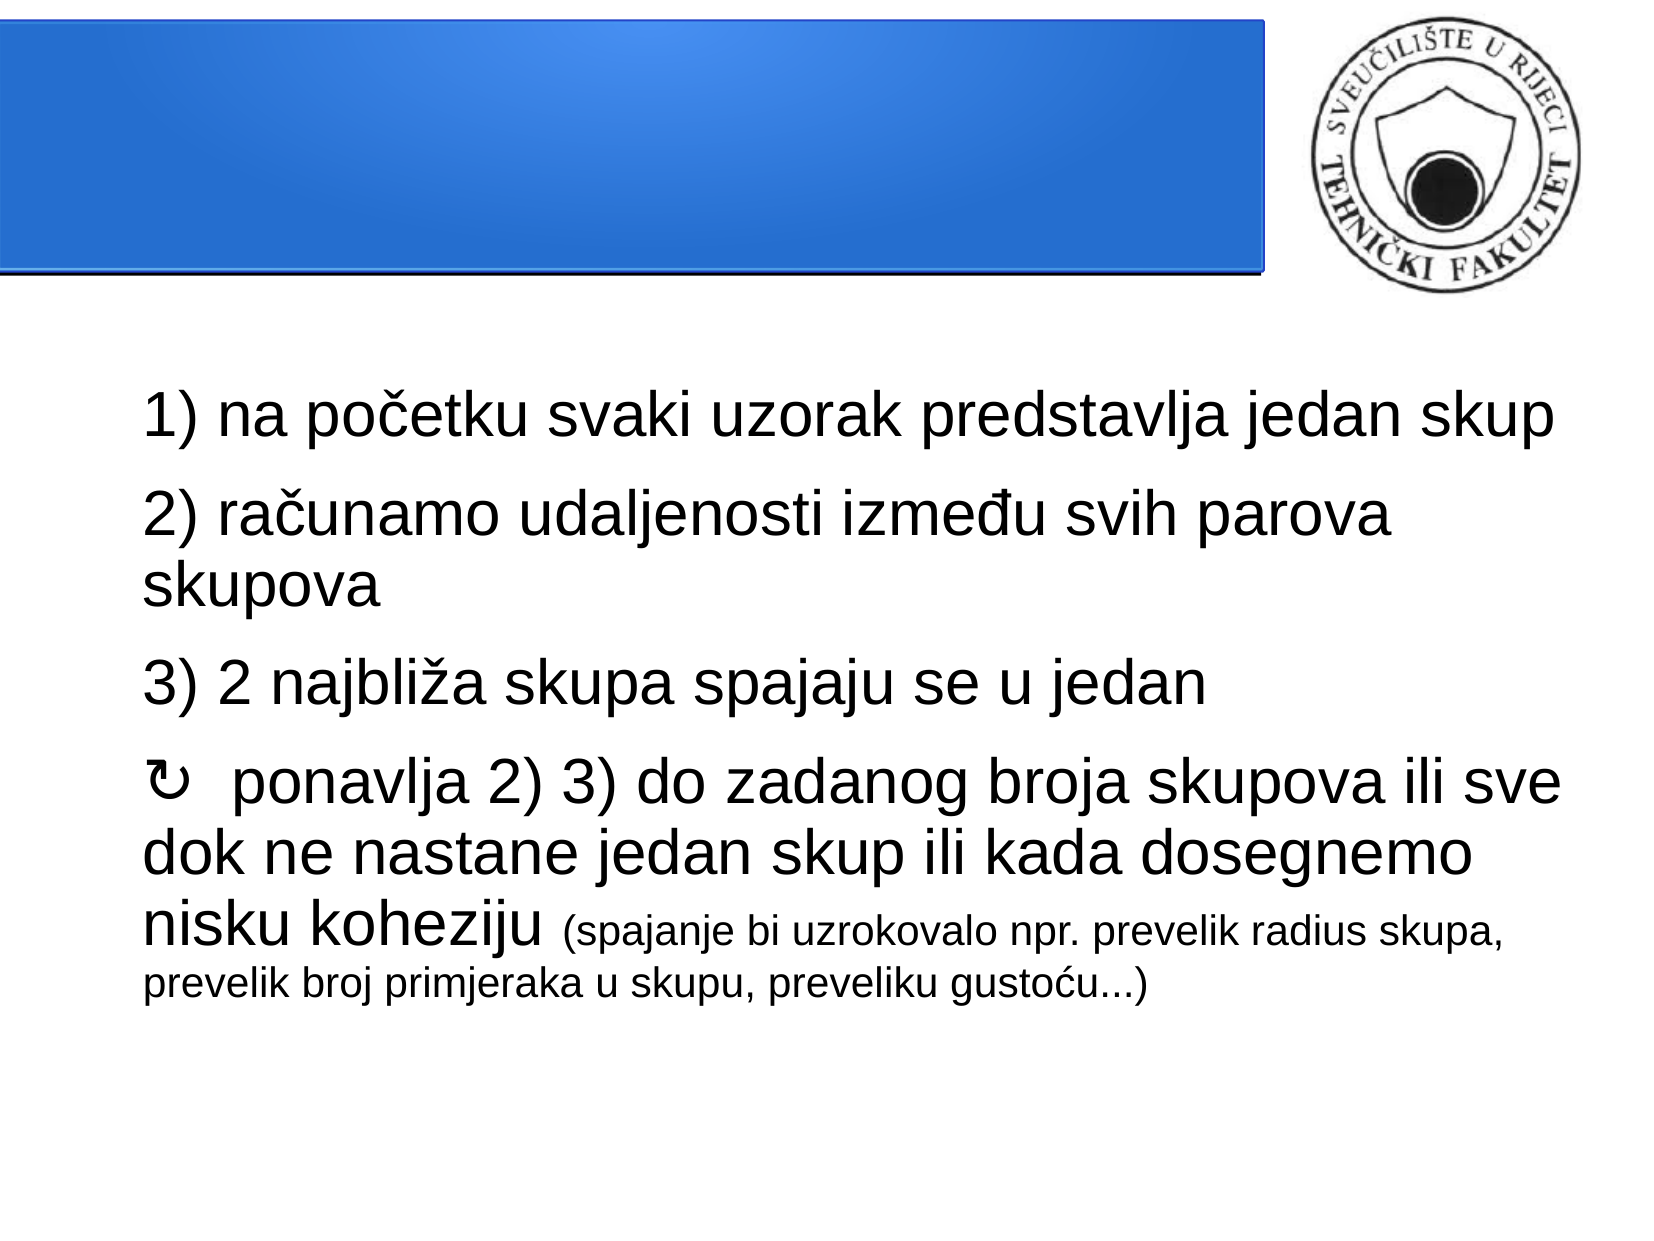

#
1) na početku svaki uzorak predstavlja jedan skup
2) računamo udaljenosti između svih parova skupova
3) 2 najbliža skupa spajaju se u jedan
↻ ponavlja 2) 3) do zadanog broja skupova ili sve dok ne nastane jedan skup ili kada dosegnemo nisku koheziju (spajanje bi uzrokovalo npr. prevelik radius skupa, prevelik broj primjeraka u skupu, preveliku gustoću...)